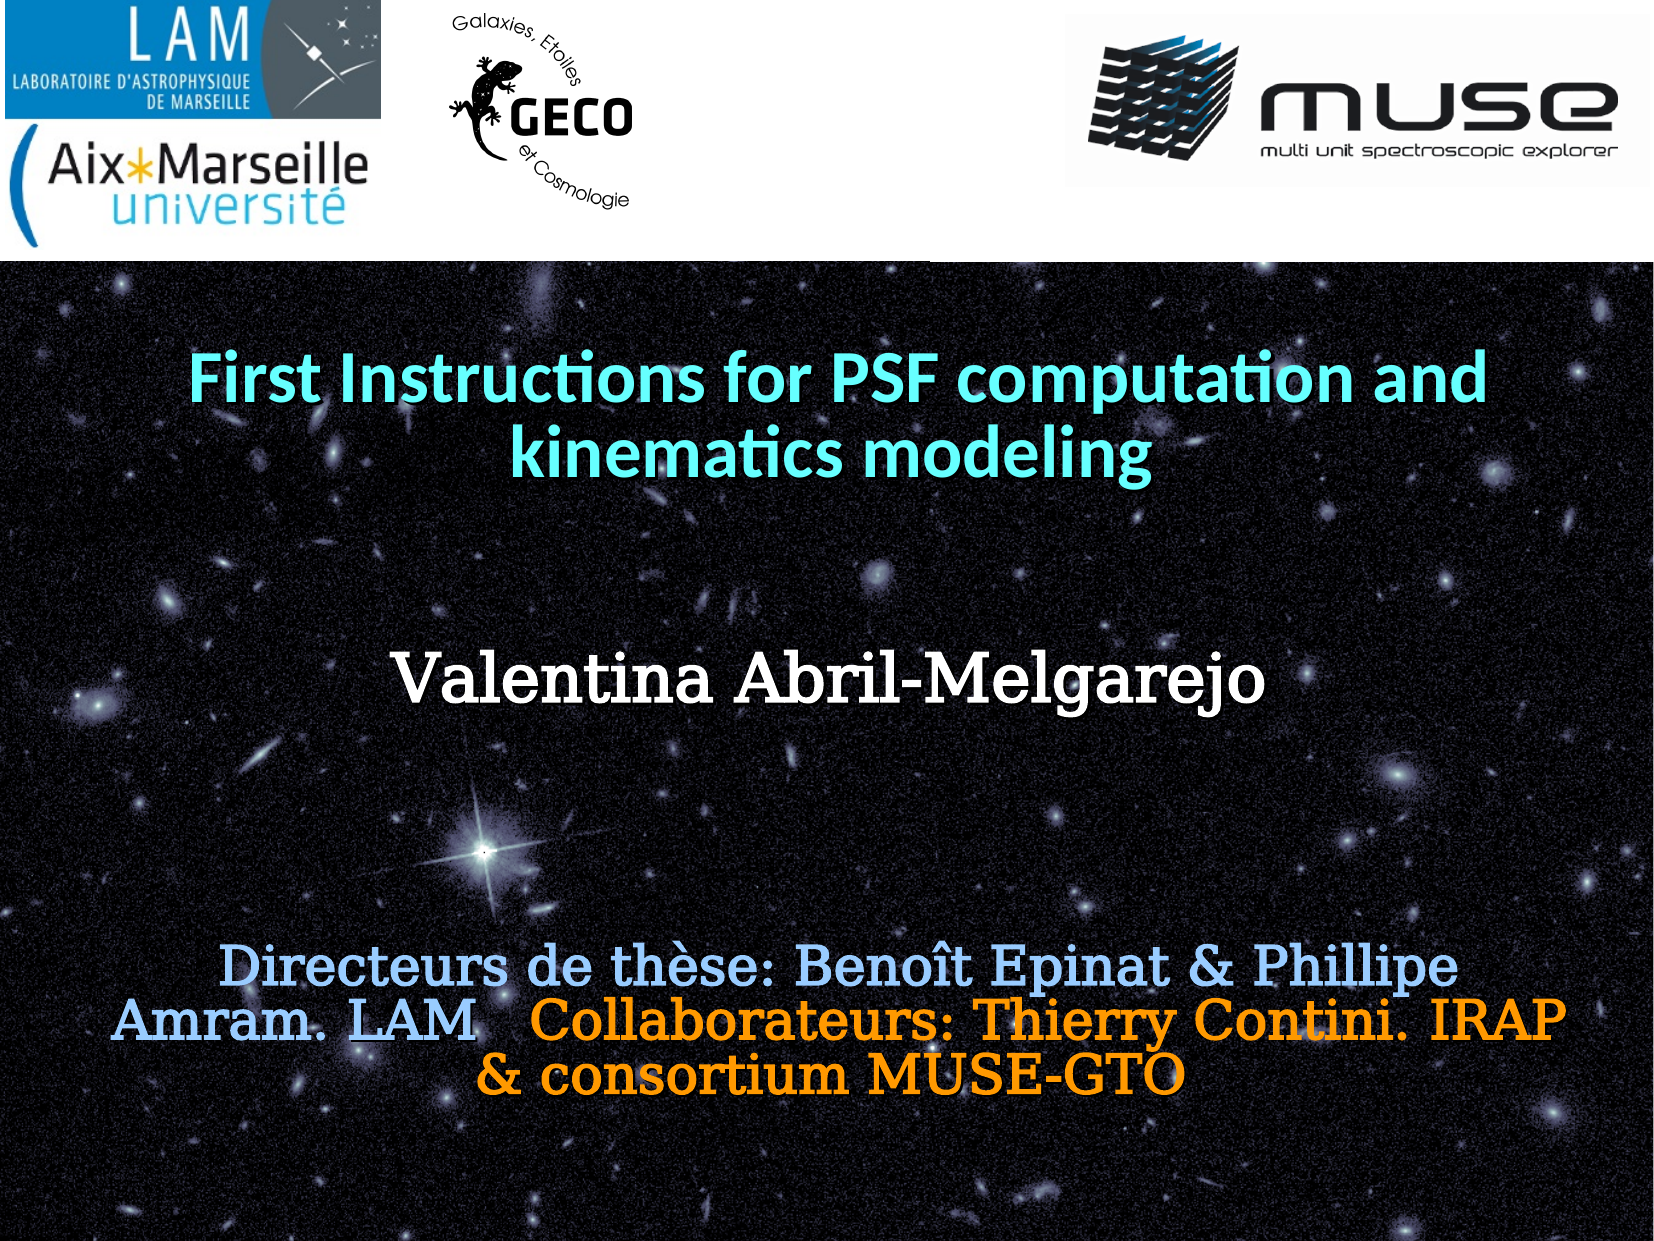

# First Instructions for PSF computation and kinematics modeling
Valentina Abril-Melgarejo
Directeurs de thèse: Benoît Epinat & Phillipe Amram. LAM Collaborateurs: Thierry Contini. IRAP & consortium MUSE-GTO